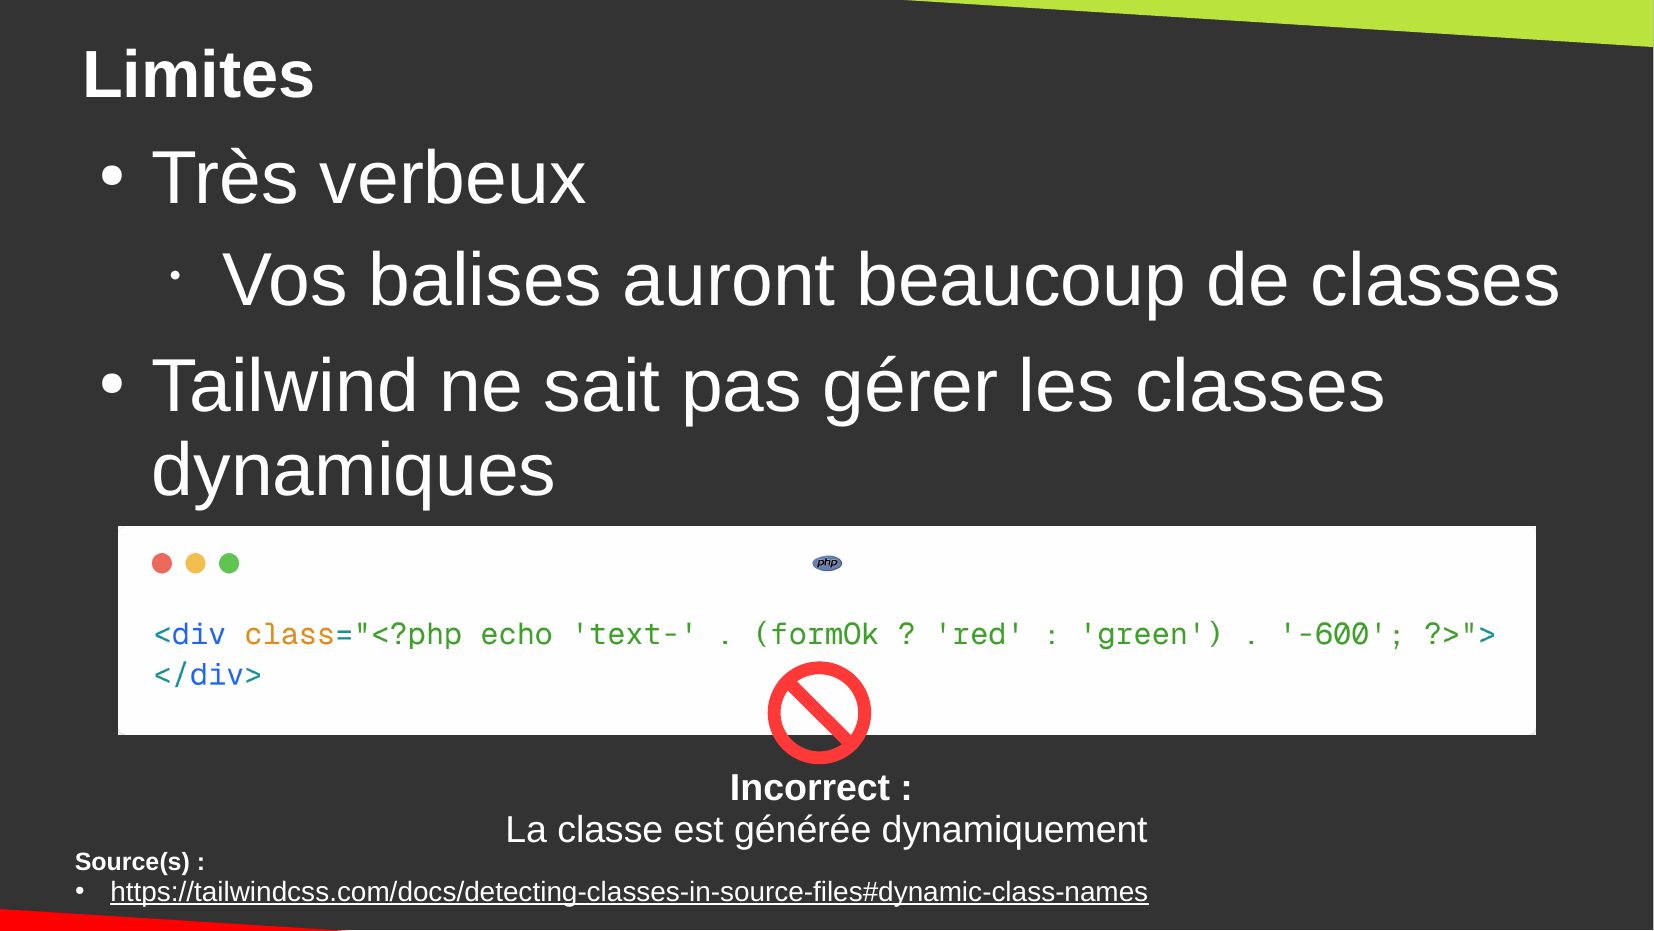

# Limites
Très verbeux
Vos balises auront beaucoup de classes
Tailwind ne sait pas gérer les classes dynamiques
Incorrect :
La classe est générée dynamiquement
Source(s) :
https://tailwindcss.com/docs/detecting-classes-in-source-files#dynamic-class-names